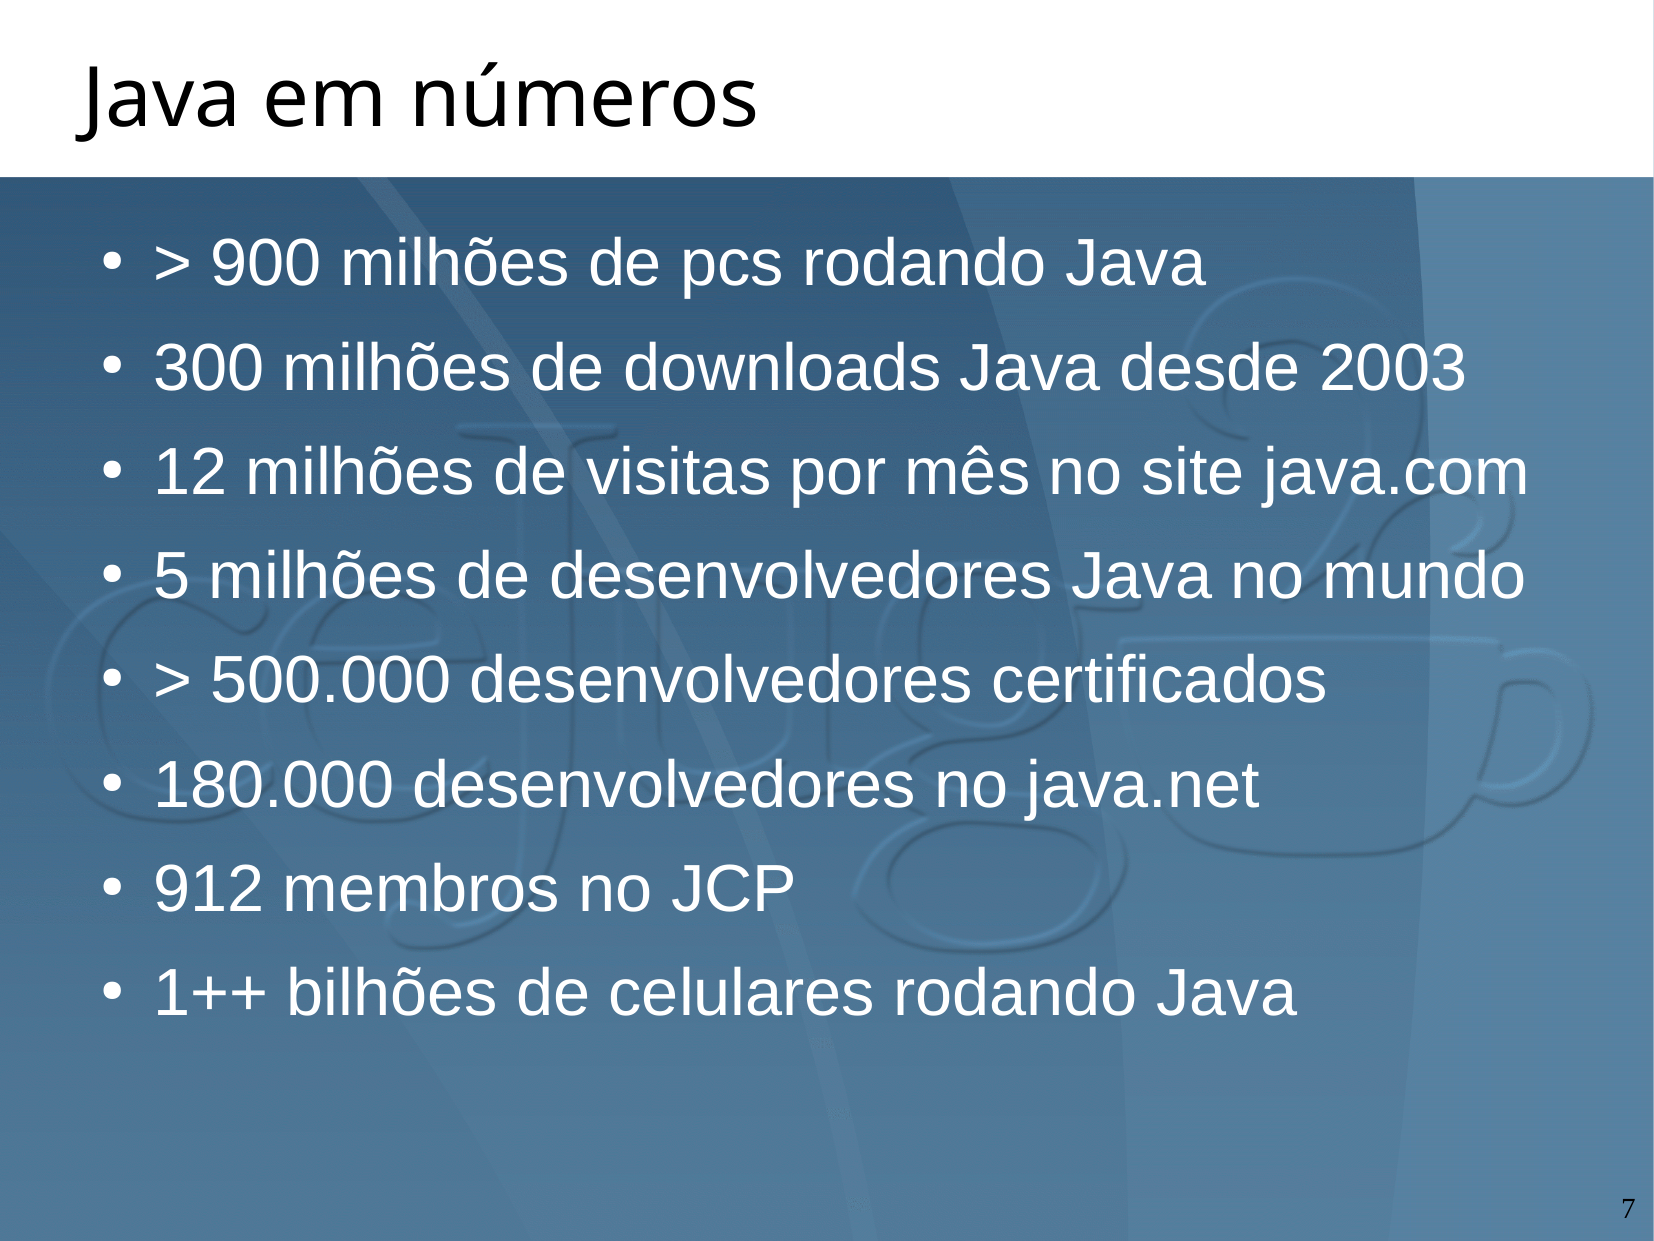

# Java em números
> 900 milhões de pcs rodando Java
300 milhões de downloads Java desde 2003
12 milhões de visitas por mês no site java.com
5 milhões de desenvolvedores Java no mundo
> 500.000 desenvolvedores certificados
180.000 desenvolvedores no java.net
912 membros no JCP
1++ bilhões de celulares rodando Java
7